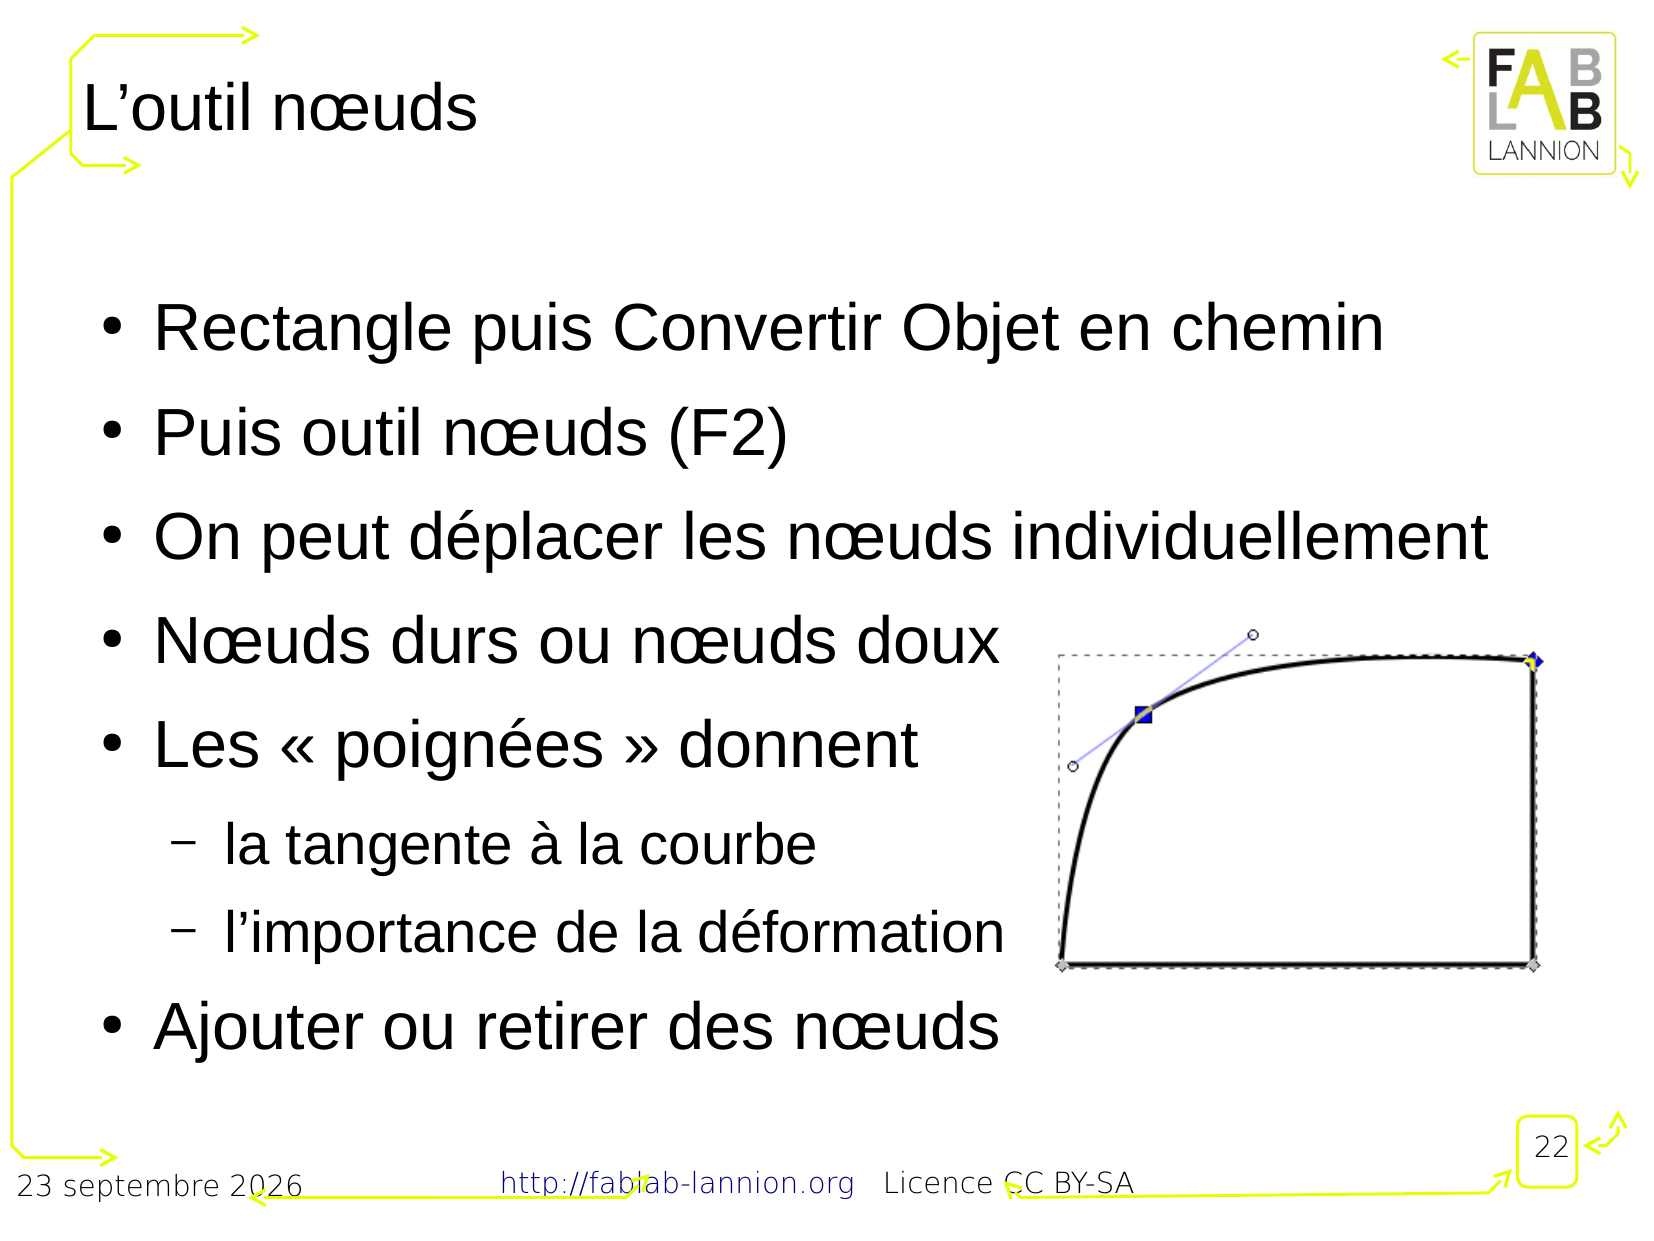

# L’outil nœuds
Rectangle puis Convertir Objet en chemin
Puis outil nœuds (F2)
On peut déplacer les nœuds individuellement
Nœuds durs ou nœuds doux
Les « poignées » donnent
la tangente à la courbe
l’importance de la déformation
Ajouter ou retirer des nœuds
22